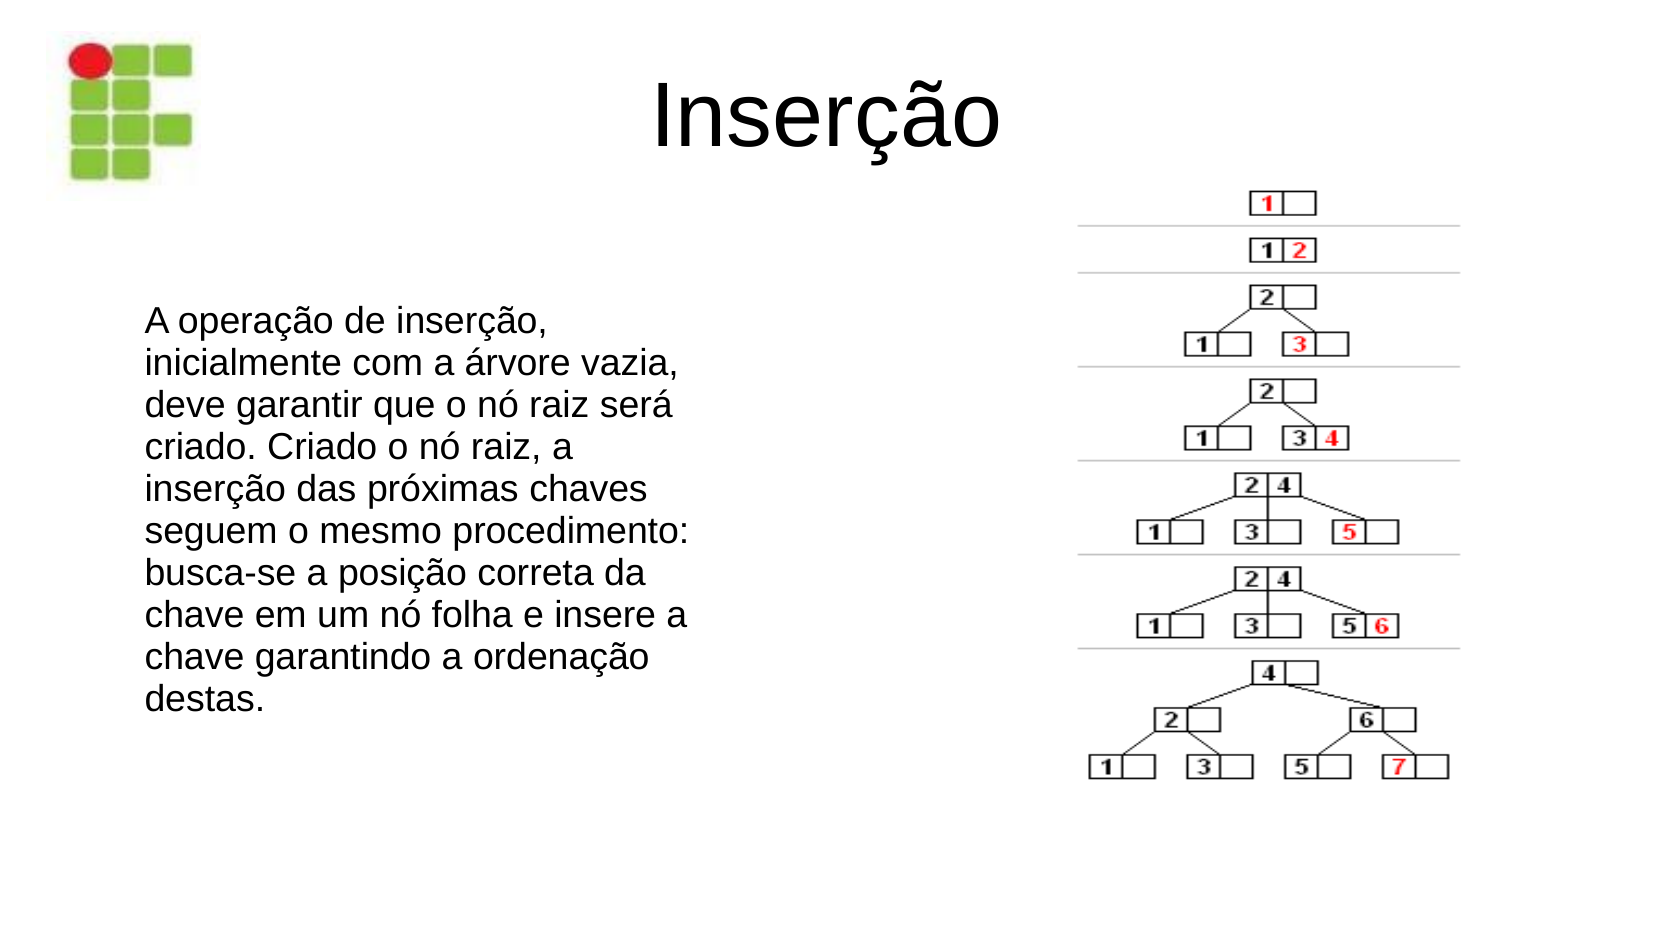

# Inserção
A operação de inserção, inicialmente com a árvore vazia, deve garantir que o nó raiz será criado. Criado o nó raiz, a inserção das próximas chaves seguem o mesmo procedimento: busca-se a posição correta da chave em um nó folha e insere a chave garantindo a ordenação destas.